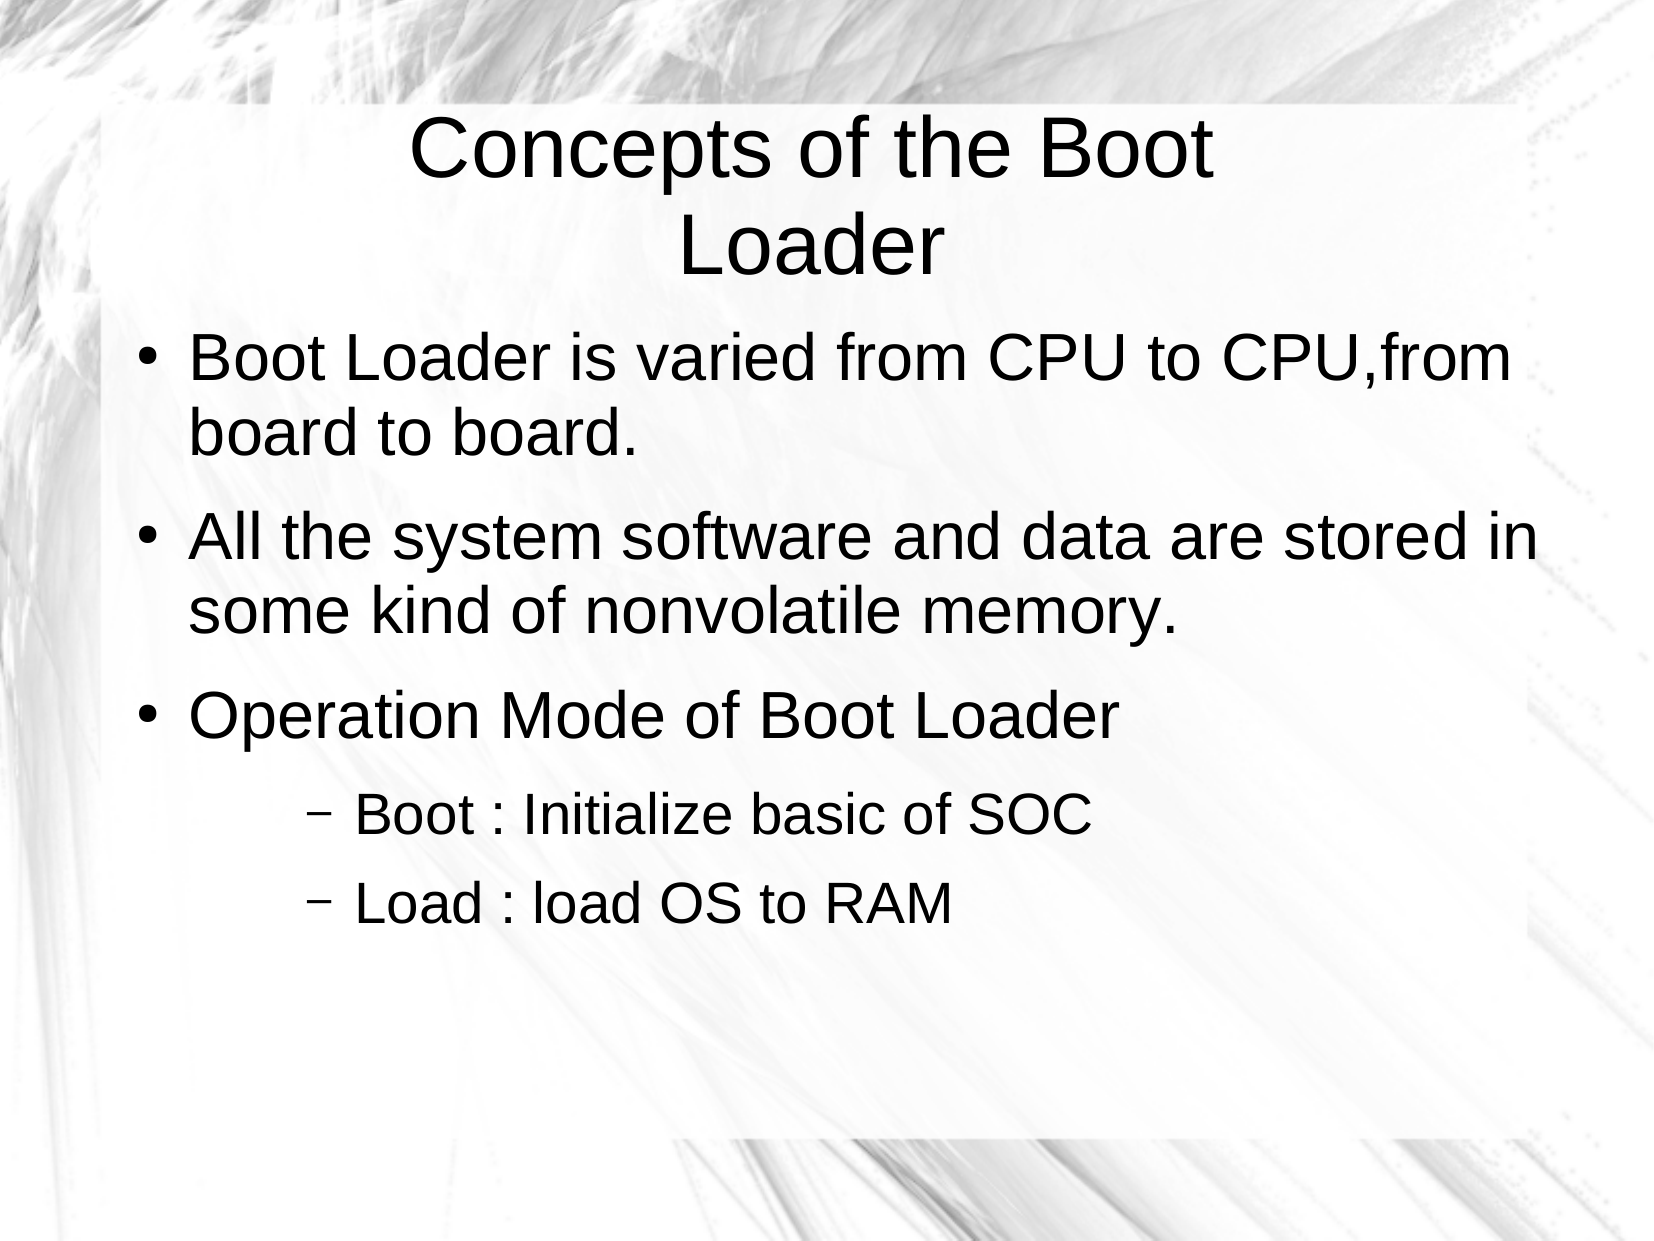

# Concepts of the Boot Loader
Boot Loader is varied from CPU to CPU,from board to board.
All the system software and data are stored in some kind of nonvolatile memory.
Operation Mode of Boot Loader
Boot : Initialize basic of SOC
Load : load OS to RAM